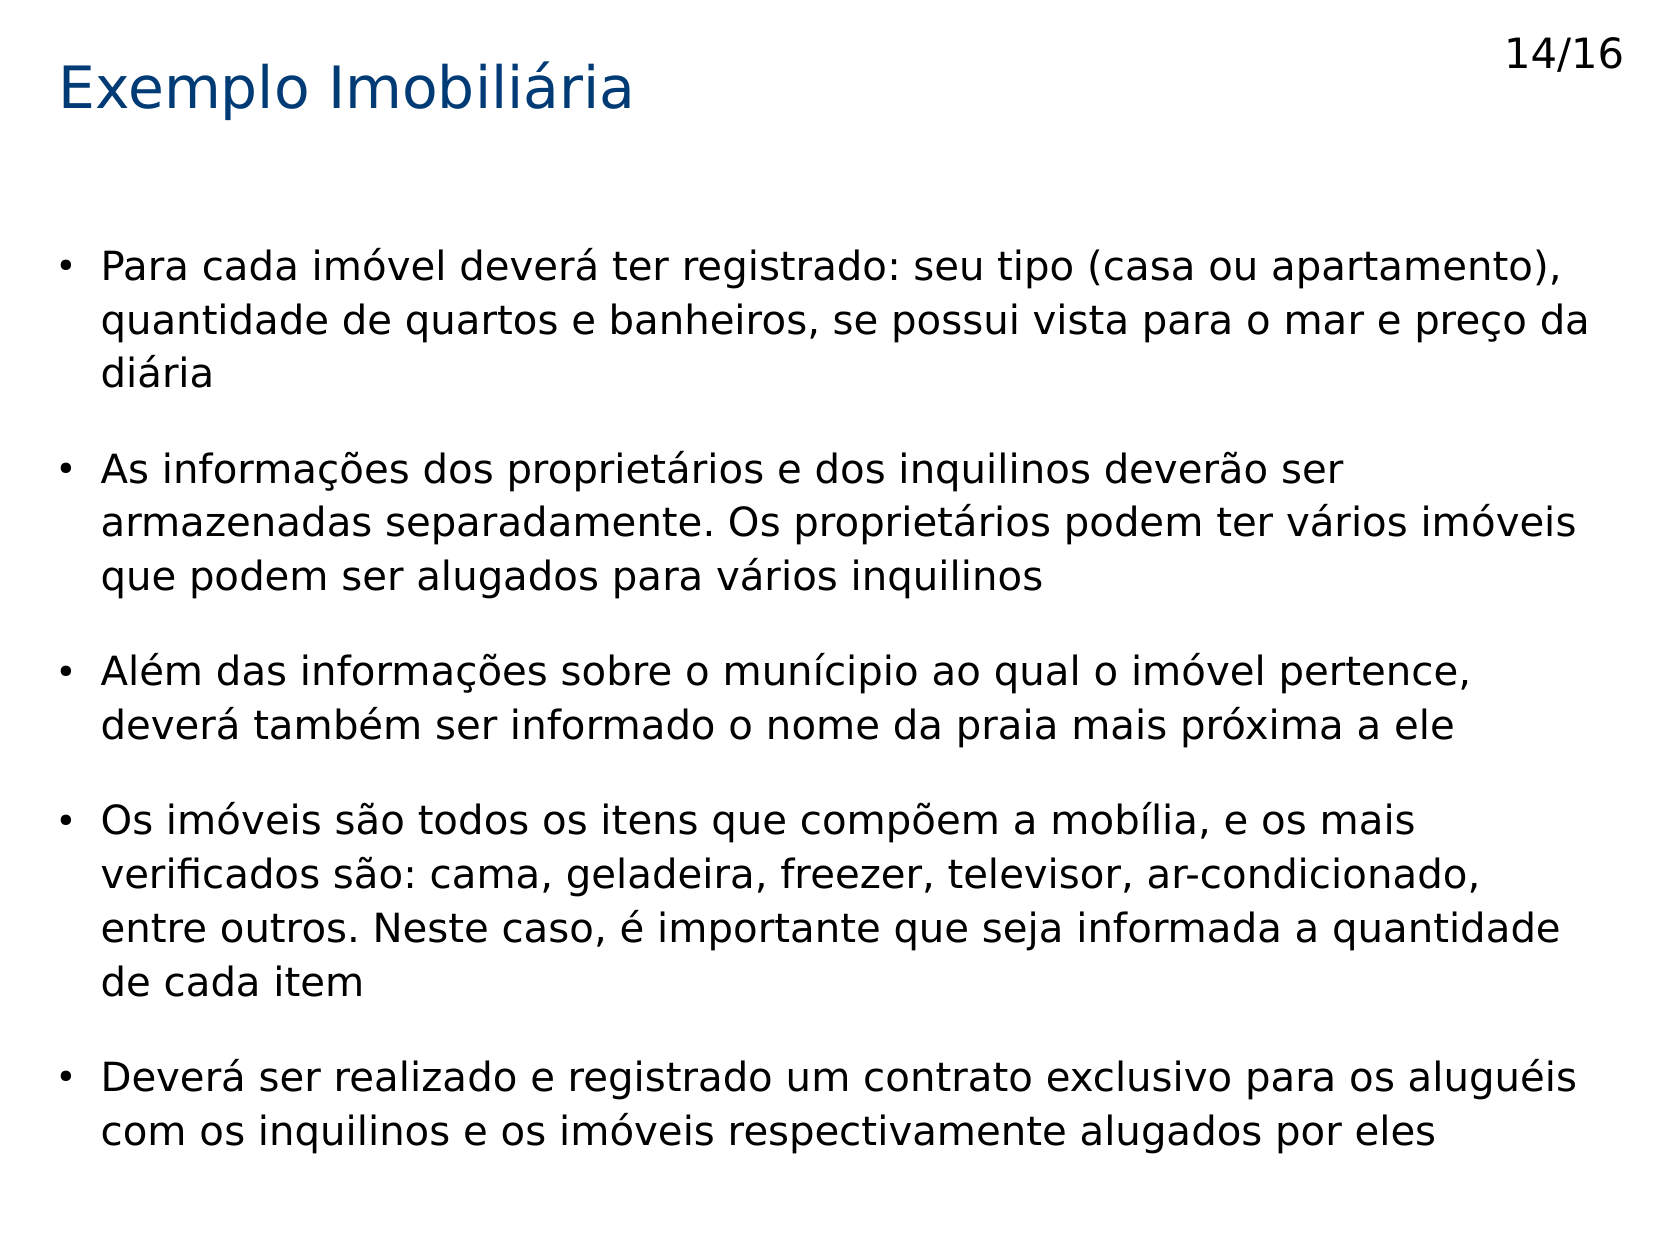

# Exemplo Imobiliária
14
Para cada imóvel deverá ter registrado: seu tipo (casa ou apartamento), quantidade de quartos e banheiros, se possui vista para o mar e preço da diária
As informações dos proprietários e dos inquilinos deverão ser armazenadas separadamente. Os proprietários podem ter vários imóveis que podem ser alugados para vários inquilinos
Além das informações sobre o munícipio ao qual o imóvel pertence, deverá também ser informado o nome da praia mais próxima a ele
Os imóveis são todos os itens que compõem a mobília, e os mais verificados são: cama, geladeira, freezer, televisor, ar-condicionado, entre outros. Neste caso, é importante que seja informada a quantidade de cada item
Deverá ser realizado e registrado um contrato exclusivo para os aluguéis com os inquilinos e os imóveis respectivamente alugados por eles